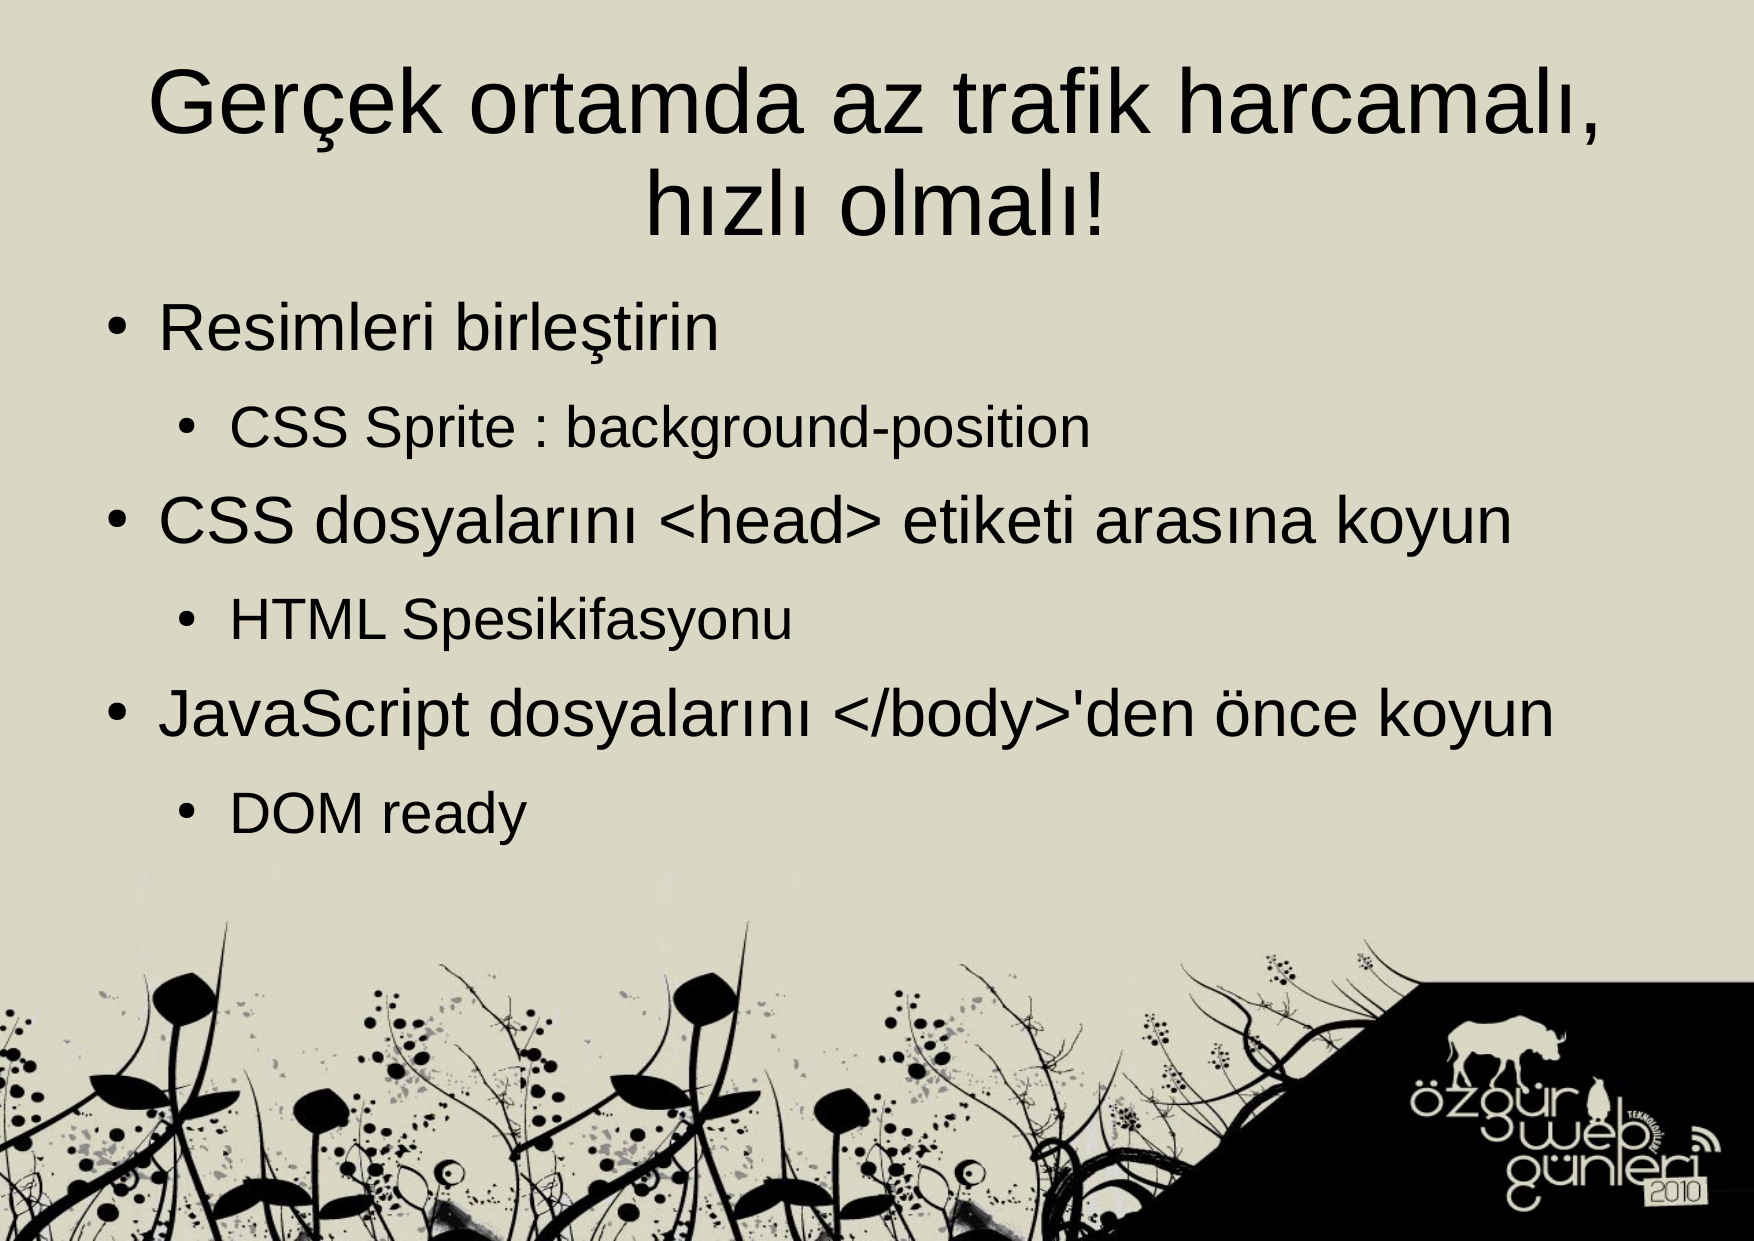

# Gerçek ortamda az trafik harcamalı, hızlı olmalı!
Resimleri birleştirin
CSS Sprite : background-position
CSS dosyalarını <head> etiketi arasına koyun
HTML Spesikifasyonu
JavaScript dosyalarını </body>'den önce koyun
DOM ready